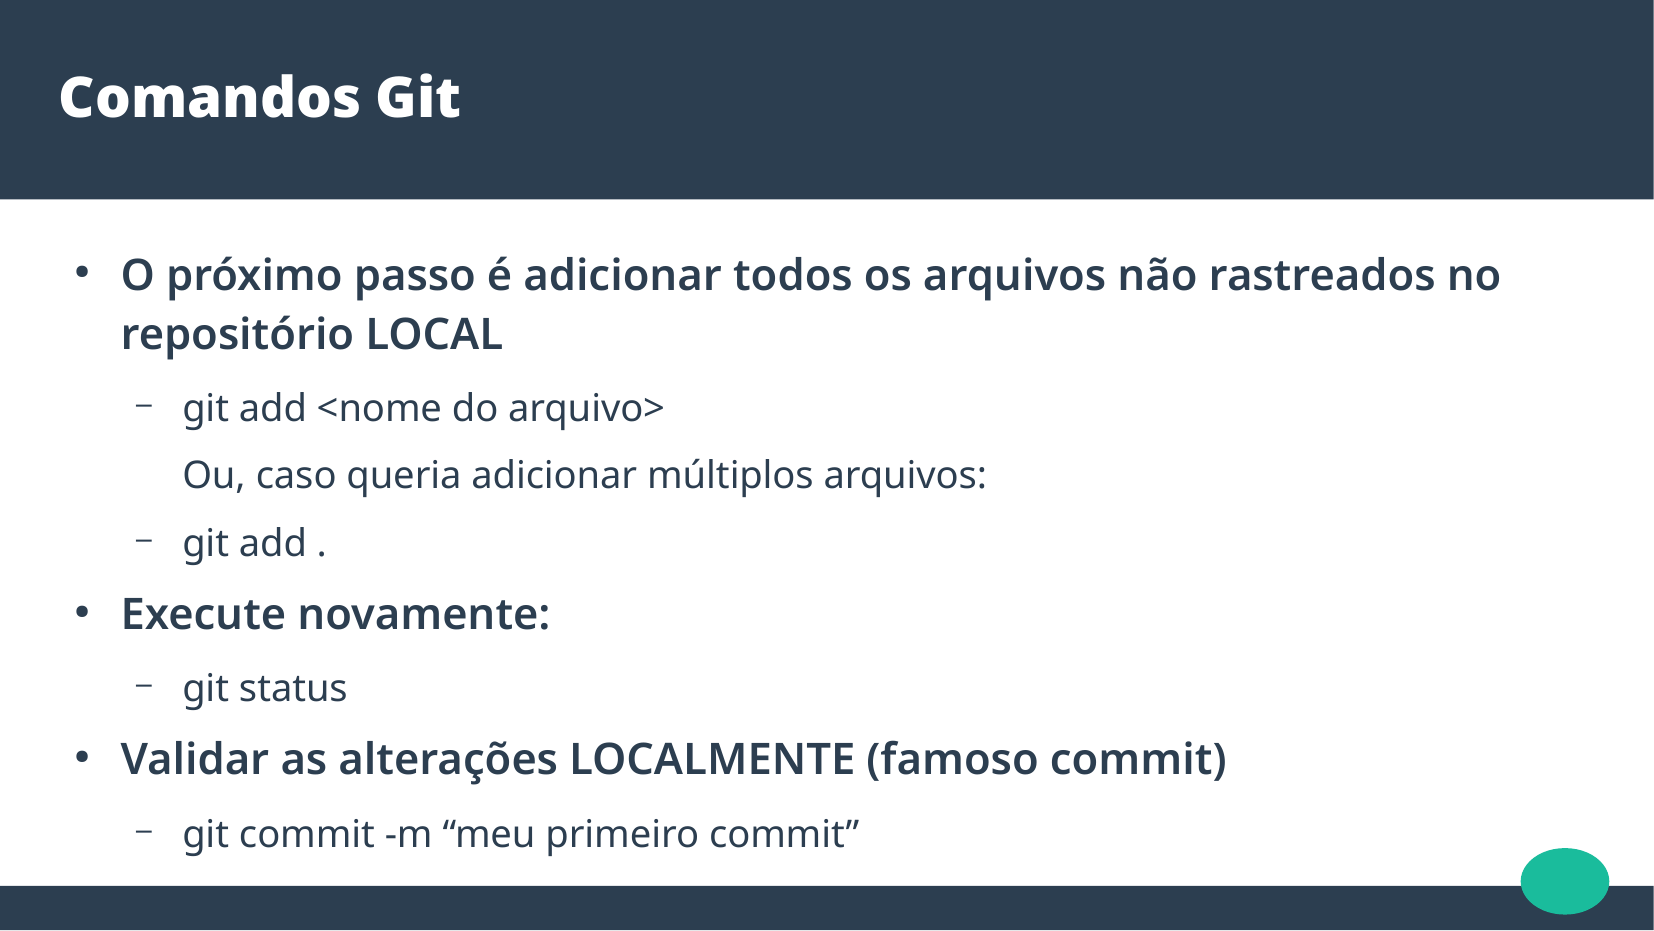

# Comandos Git
O próximo passo é adicionar todos os arquivos não rastreados no repositório LOCAL
git add <nome do arquivo>
Ou, caso queria adicionar múltiplos arquivos:
git add .
Execute novamente:
git status
Validar as alterações LOCALMENTE (famoso commit)
git commit -m “meu primeiro commit”